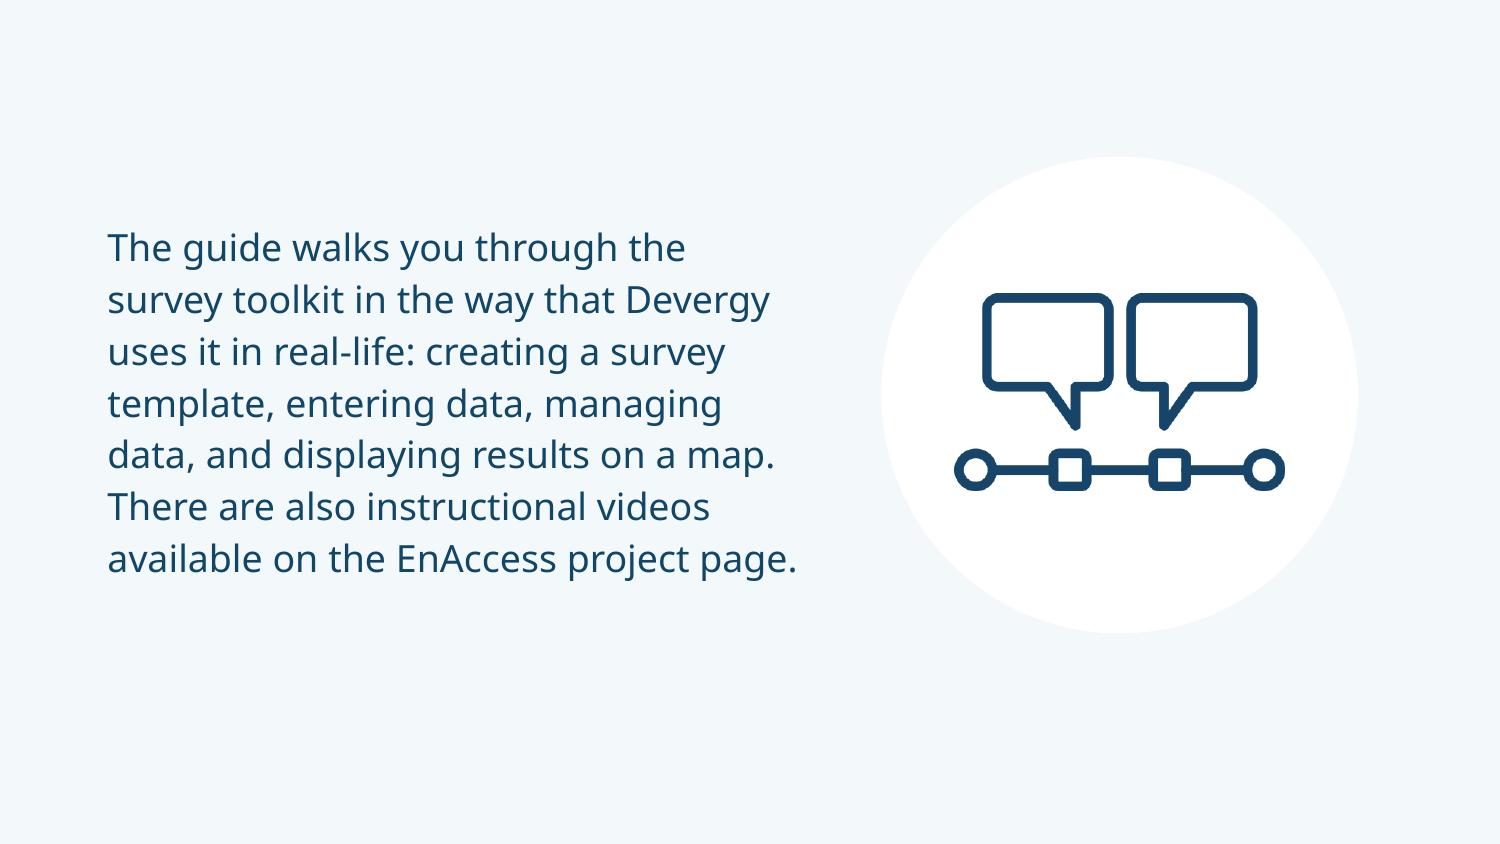

# The guide walks you through the survey toolkit in the way that Devergy uses it in real-life: creating a survey template, entering data, managing data, and displaying results on a map. There are also instructional videos available on the EnAccess project page.